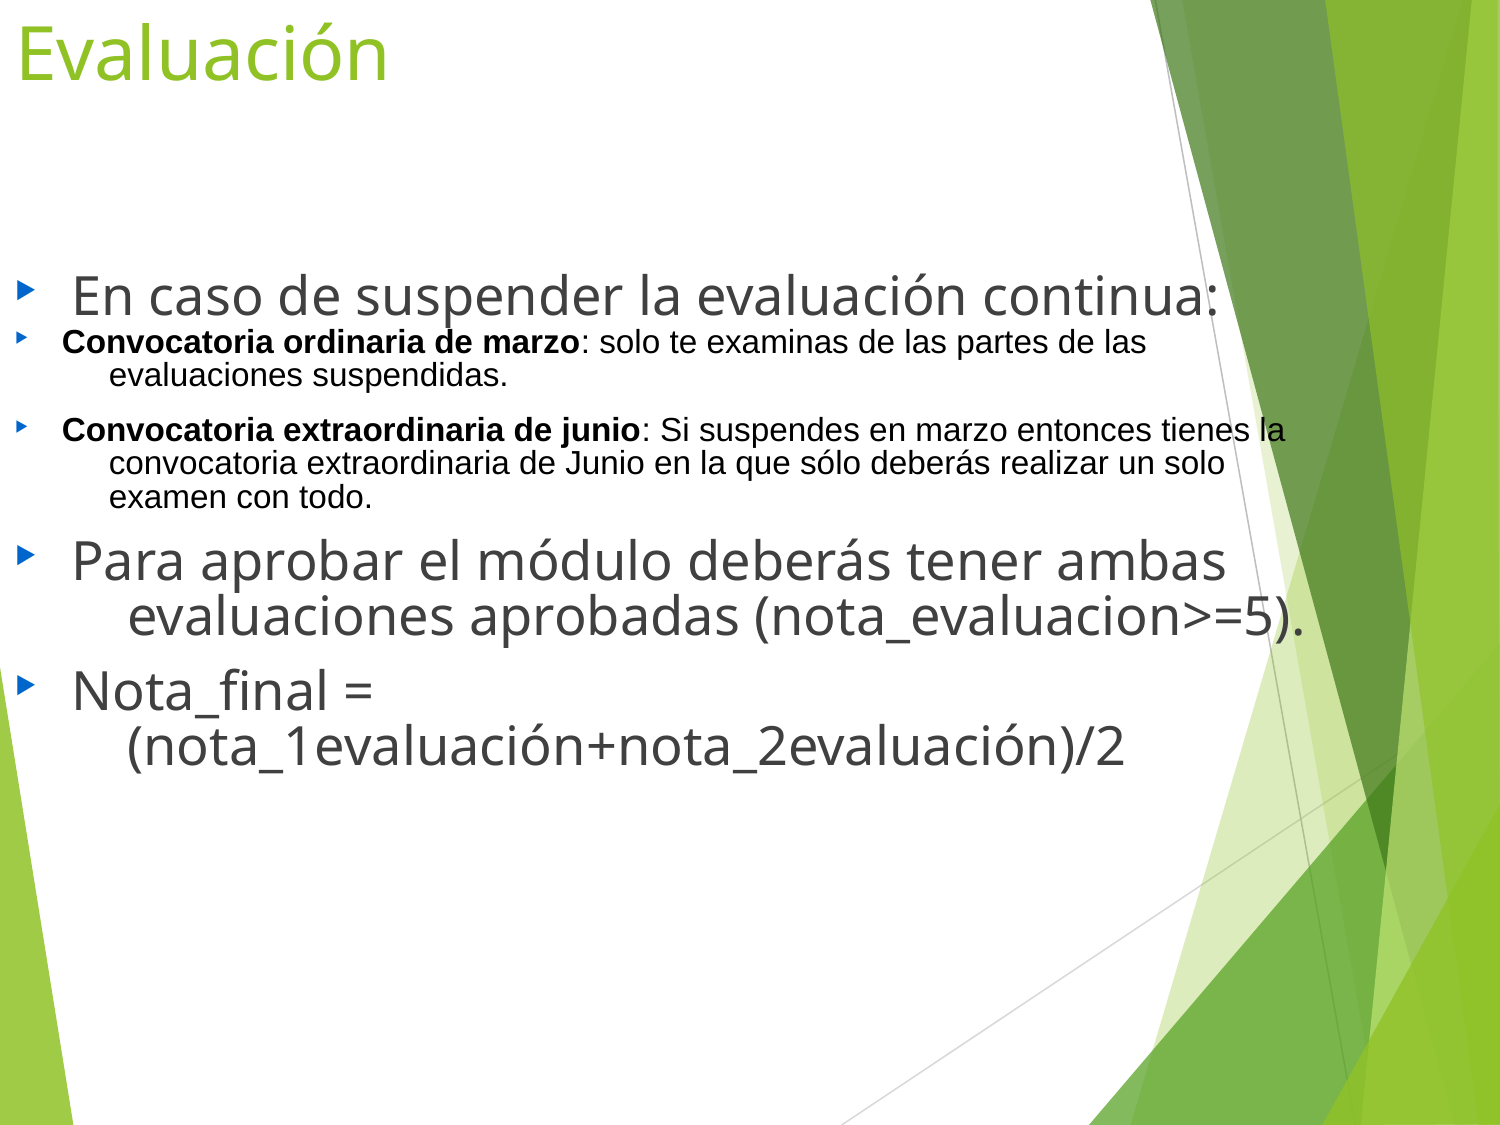

# Evaluación
En caso de suspender la evaluación continua:
Convocatoria ordinaria de marzo: solo te examinas de las partes de las evaluaciones suspendidas.
Convocatoria extraordinaria de junio: Si suspendes en marzo entonces tienes la convocatoria extraordinaria de Junio en la que sólo deberás realizar un solo examen con todo.
Para aprobar el módulo deberás tener ambas evaluaciones aprobadas (nota_evaluacion>=5).
Nota_final = (nota_1evaluación+nota_2evaluación)/2